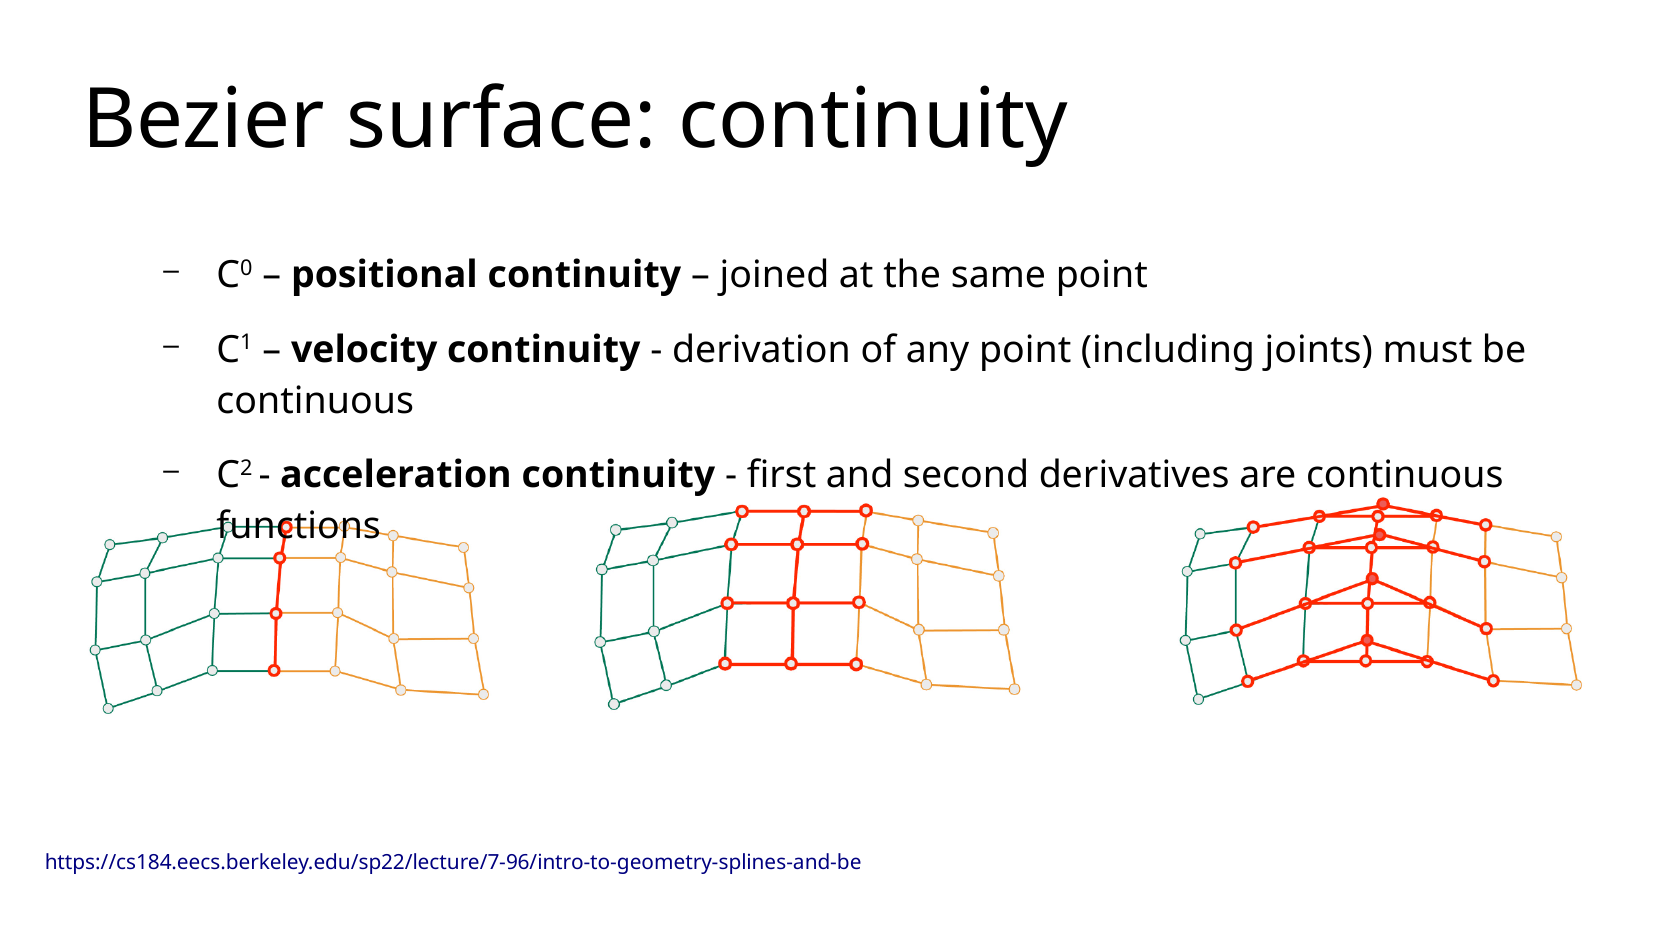

# Bezier surface: continuity
C0 – positional continuity – joined at the same point
C1 – velocity continuity - derivation of any point (including joints) must be continuous
C2 - acceleration continuity - first and second derivatives are continuous functions
https://cs184.eecs.berkeley.edu/sp22/lecture/7-96/intro-to-geometry-splines-and-be